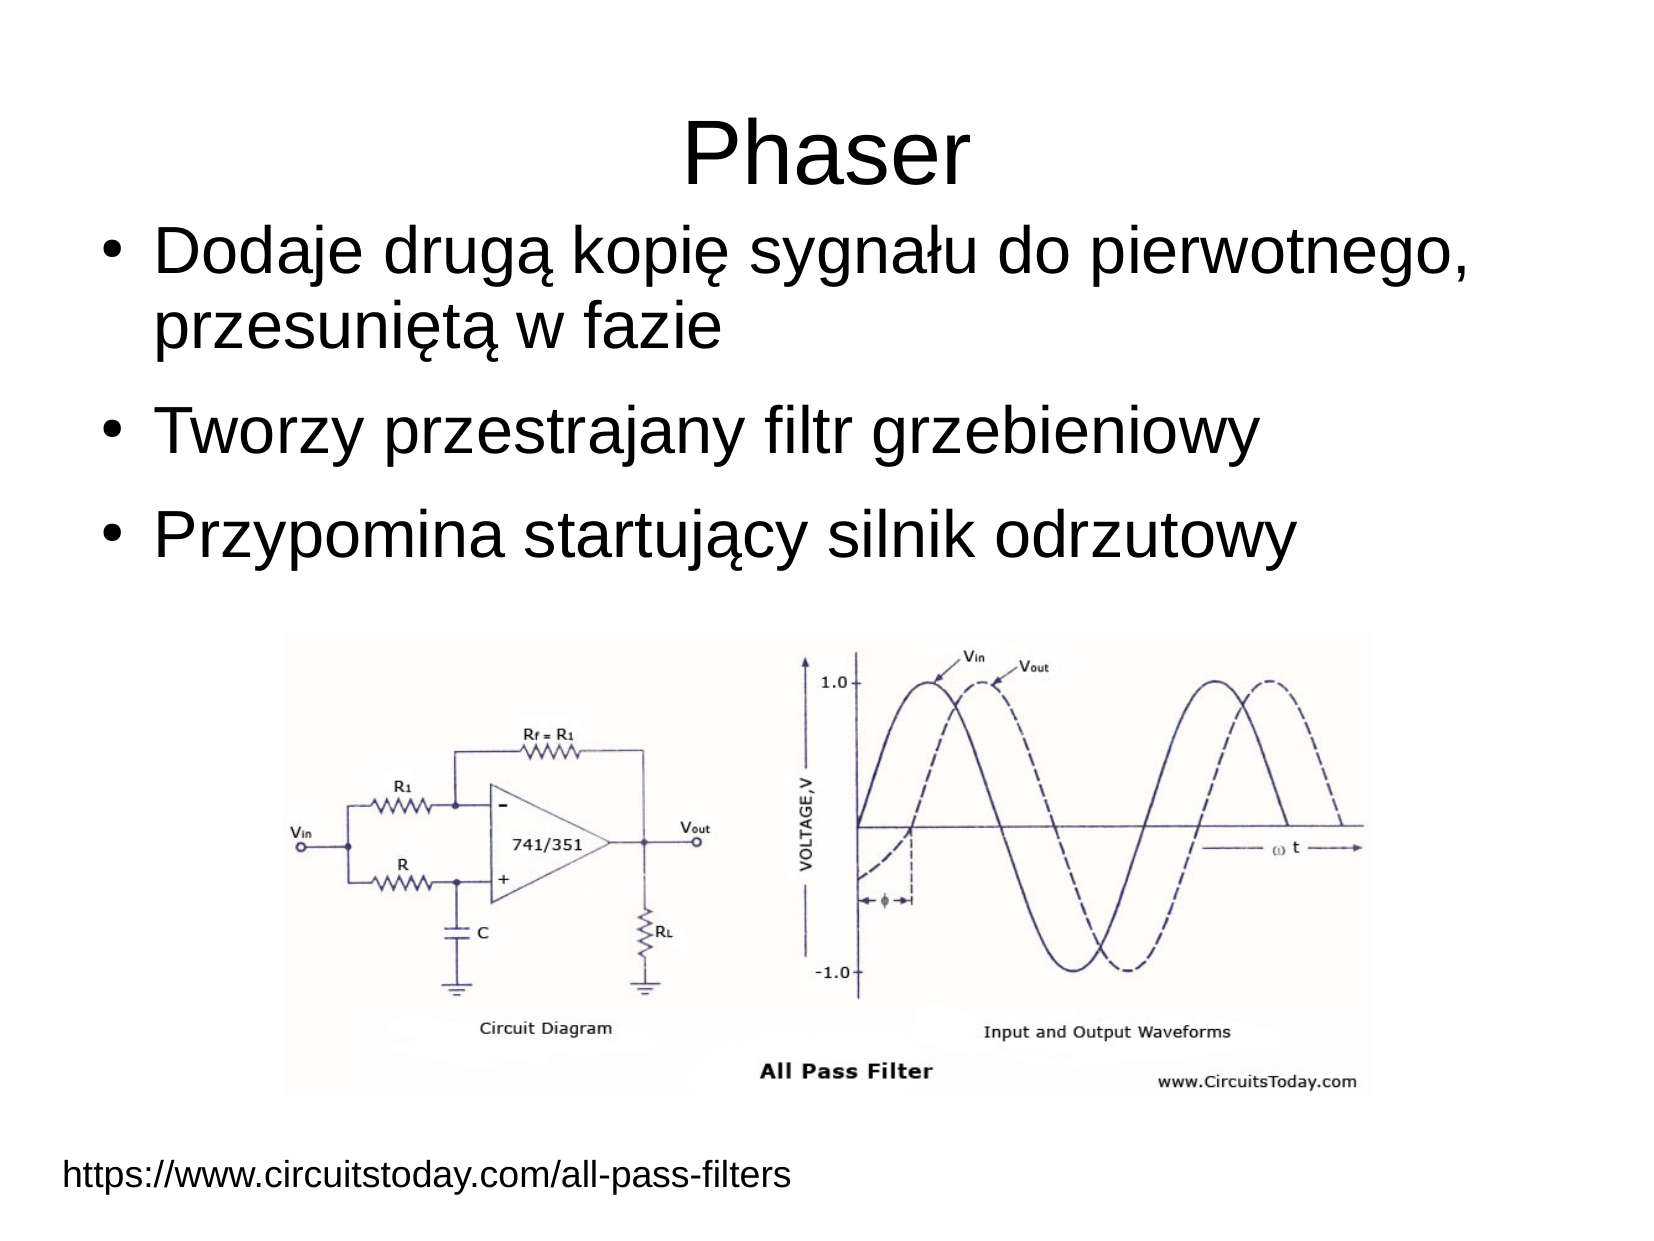

# Phaser
Dodaje drugą kopię sygnału do pierwotnego,
przesuniętą w fazie
Tworzy przestrajany filtr grzebieniowy
Przypomina startujący silnik odrzutowy
https://www.circuitstoday.com/all-pass-filters